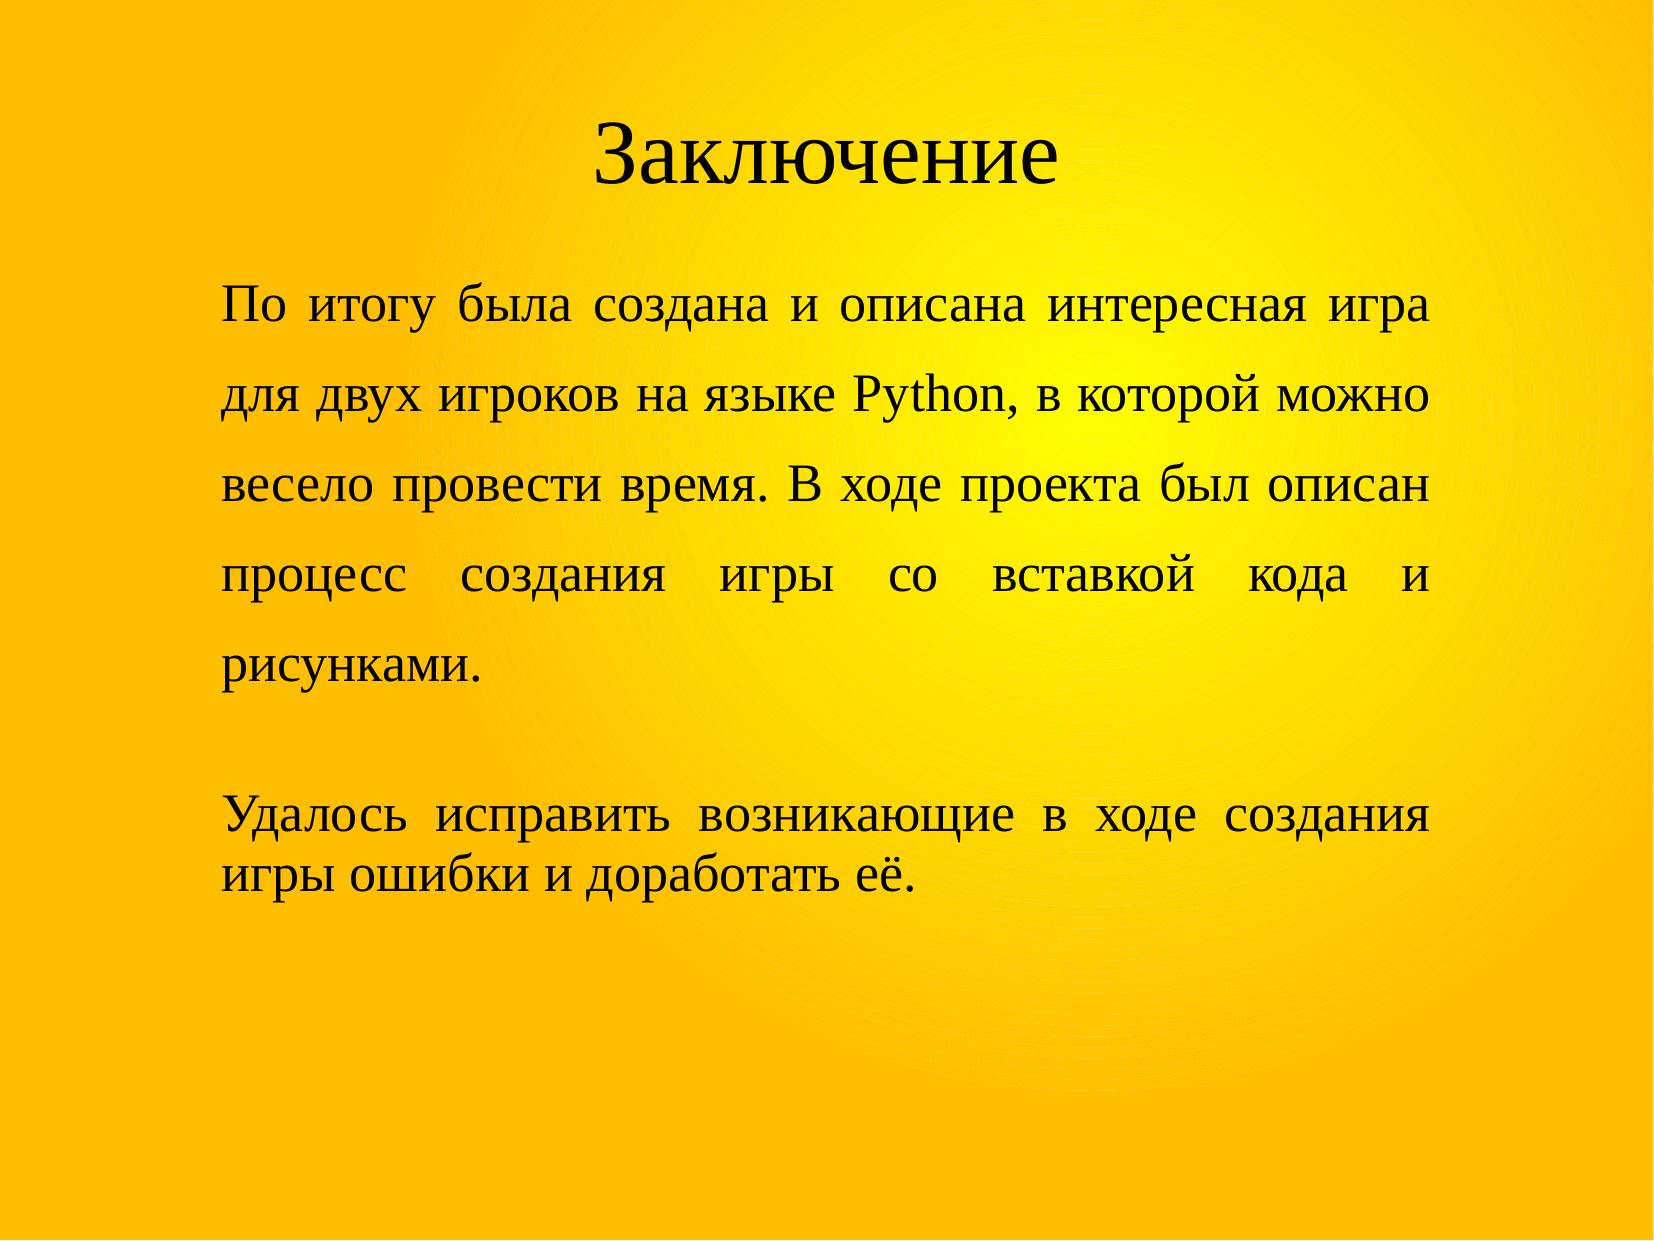

# Заключение
По итогу была создана и описана интересная игра для двух игроков на языке Python, в которой можно весело провести время. В ходе проекта был описан процесс создания игры со вставкой кода и рисунками.
Удалось исправить возникающие в ходе создания игры ошибки и доработать её.